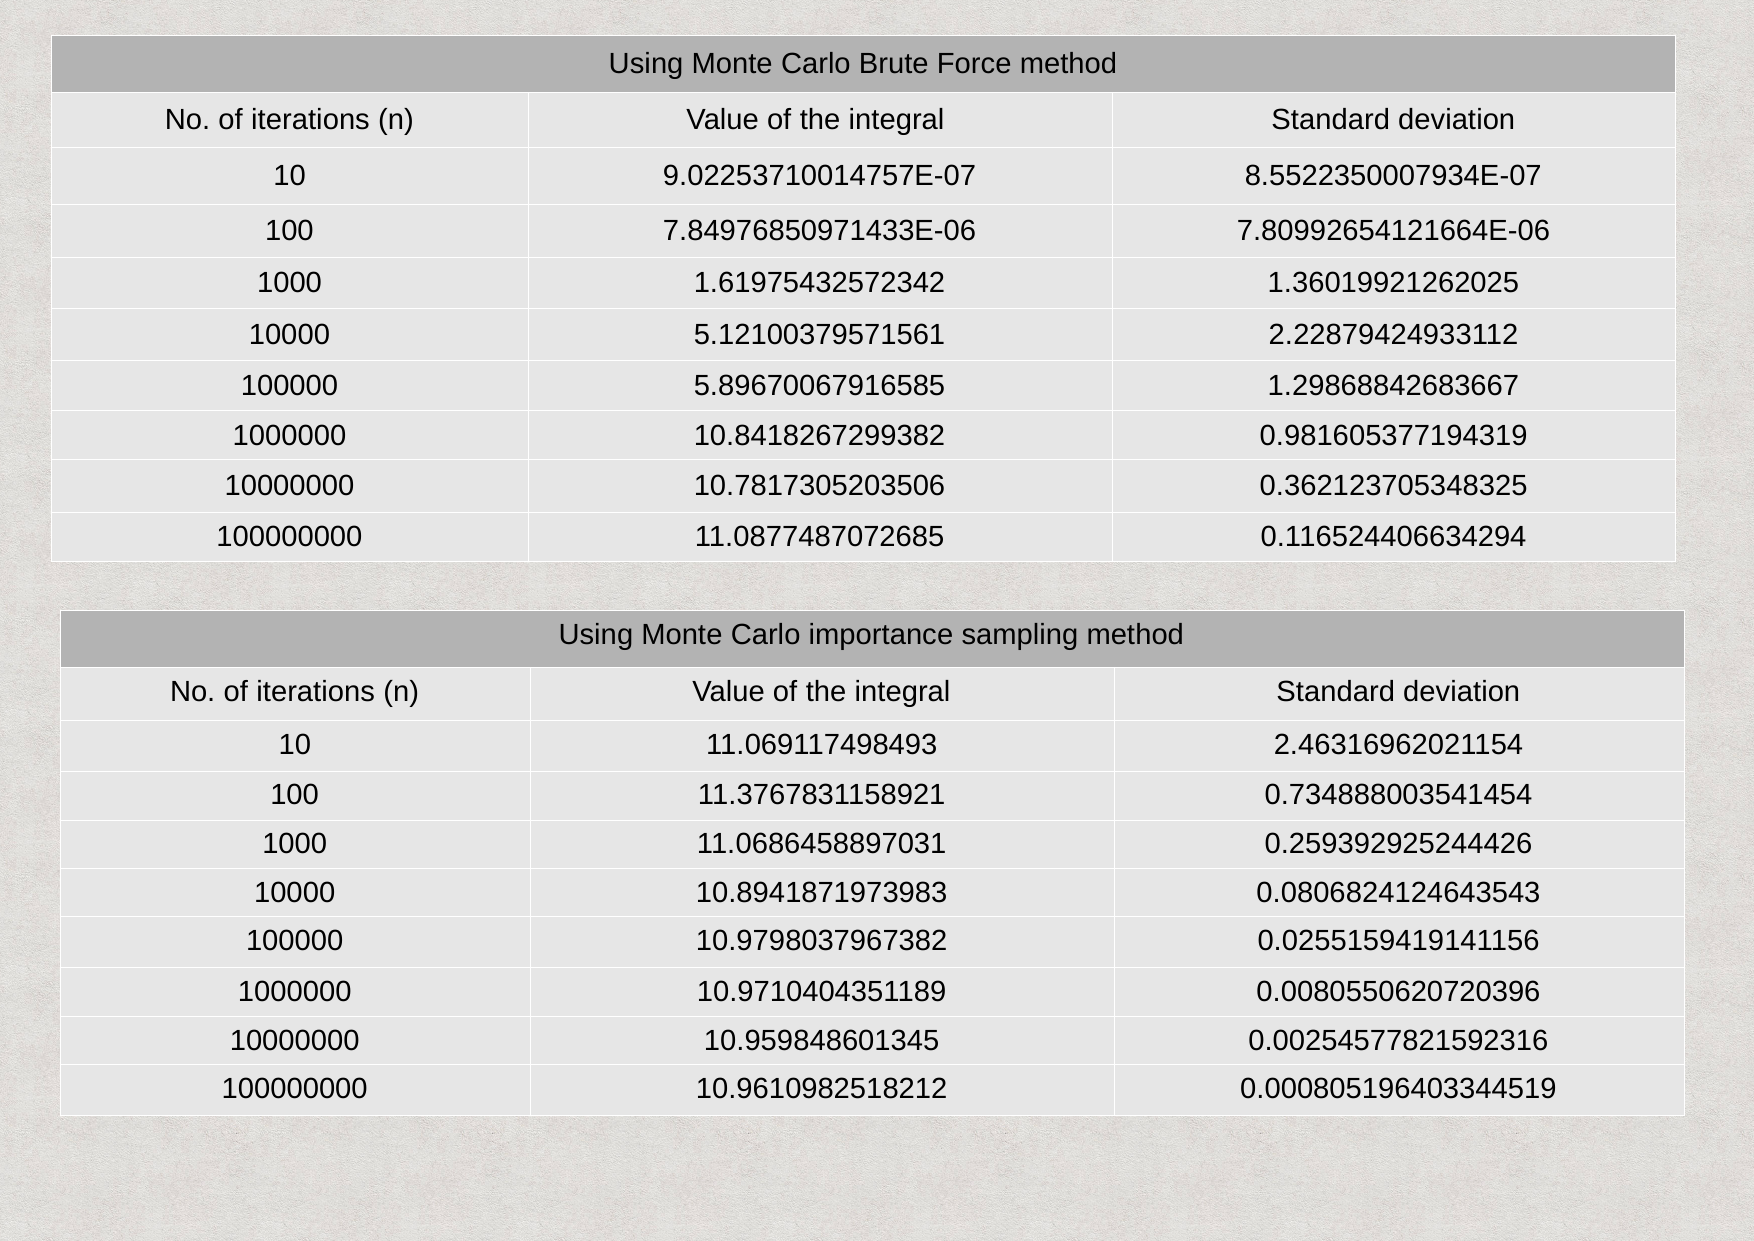

| Using Monte Carlo Brute Force method | | |
| --- | --- | --- |
| No. of iterations (n) | Value of the integral | Standard deviation |
| 10 | 9.02253710014757E-07 | 8.5522350007934E-07 |
| 100 | 7.84976850971433E-06 | 7.80992654121664E-06 |
| 1000 | 1.61975432572342 | 1.36019921262025 |
| 10000 | 5.12100379571561 | 2.22879424933112 |
| 100000 | 5.89670067916585 | 1.29868842683667 |
| 1000000 | 10.8418267299382 | 0.981605377194319 |
| 10000000 | 10.7817305203506 | 0.362123705348325 |
| 100000000 | 11.0877487072685 | 0.116524406634294 |
| Using Monte Carlo importance sampling method | | |
| --- | --- | --- |
| No. of iterations (n) | Value of the integral | Standard deviation |
| 10 | 11.069117498493 | 2.46316962021154 |
| 100 | 11.3767831158921 | 0.734888003541454 |
| 1000 | 11.0686458897031 | 0.259392925244426 |
| 10000 | 10.8941871973983 | 0.0806824124643543 |
| 100000 | 10.9798037967382 | 0.0255159419141156 |
| 1000000 | 10.9710404351189 | 0.0080550620720396 |
| 10000000 | 10.959848601345 | 0.00254577821592316 |
| 100000000 | 10.9610982518212 | 0.000805196403344519 |